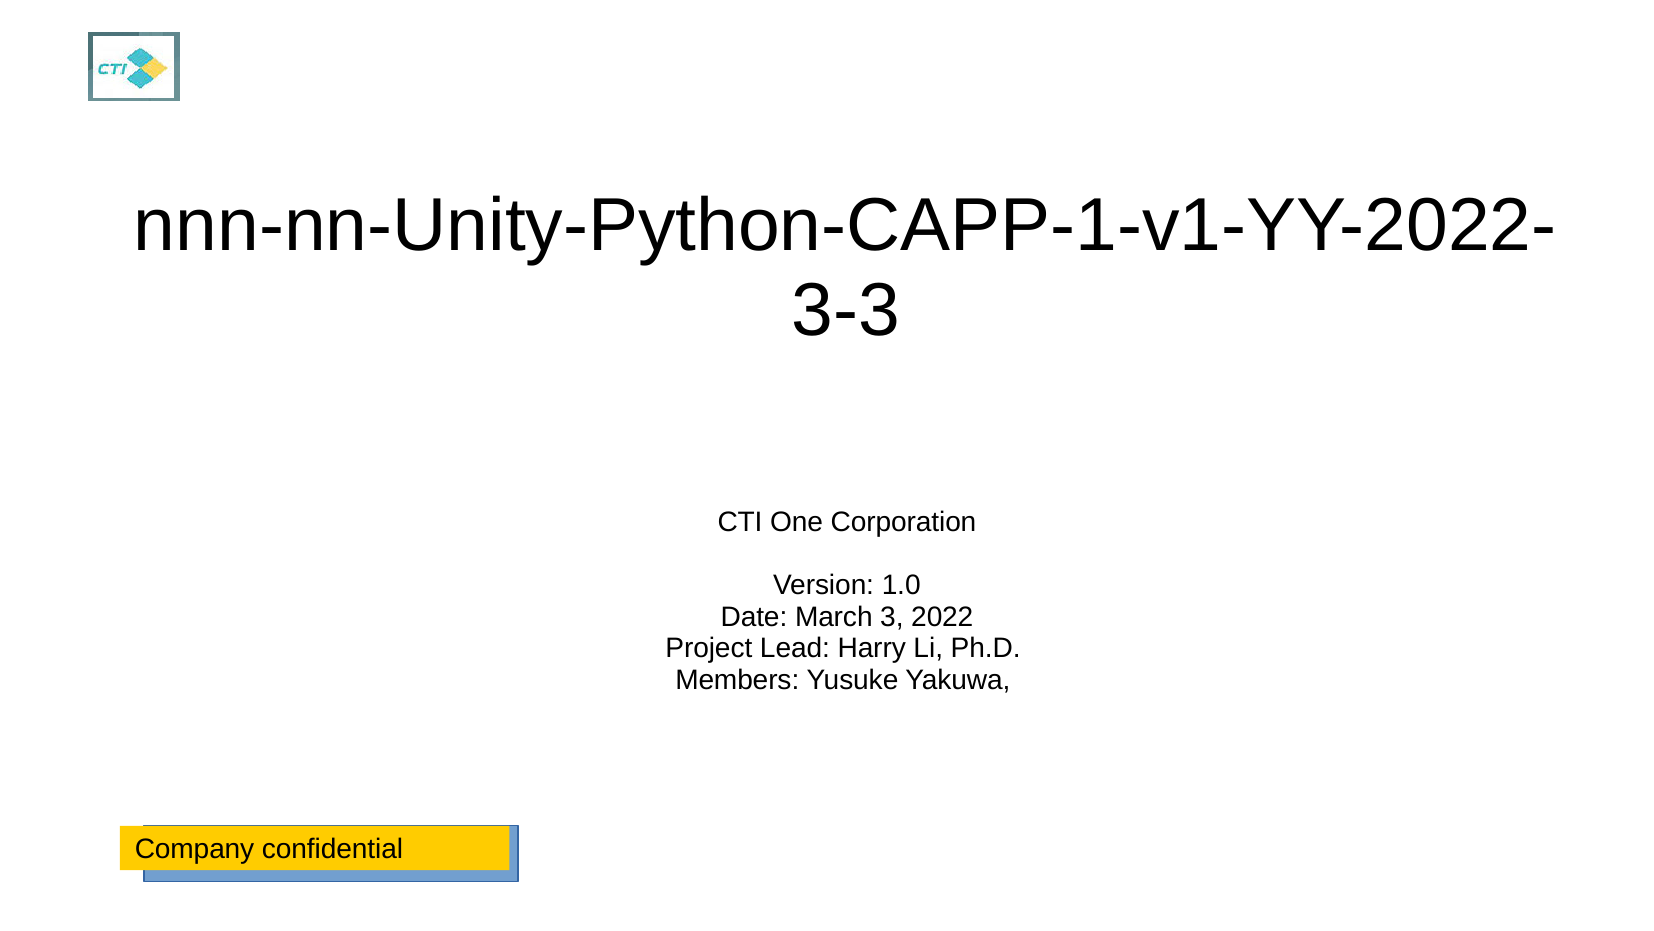

nnn-nn-Unity-Python-CAPP-1-v1-YY-2022-3-3
CTI One Corporation
Version: 1.0
Date: March 3, 2022
Project Lead: Harry Li, Ph.D.
Members: Yusuke Yakuwa,
Company confidential